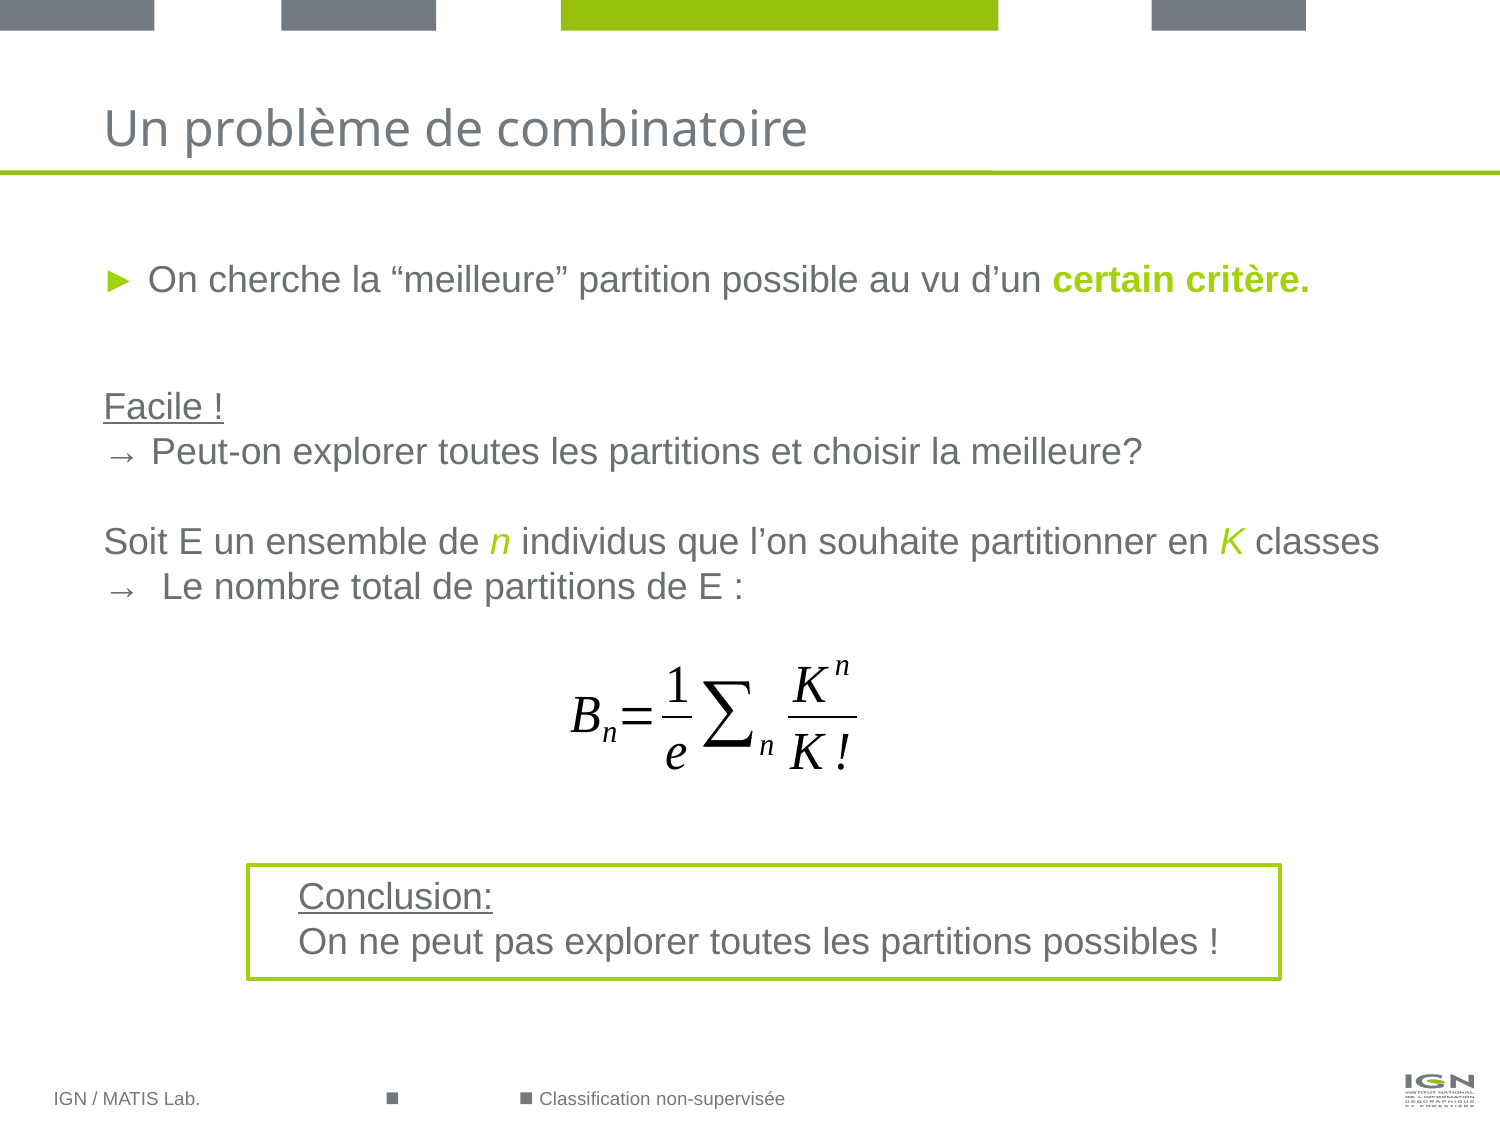

Un problème de combinatoire
► On cherche la “meilleure” partition possible au vu d’un certain critère.
Facile !
→ Peut-on explorer toutes les partitions et choisir la meilleure?
Soit E un ensemble de n individus que l’on souhaite partitionner en K classes
→ Le nombre total de partitions de E :
Conclusion:
On ne peut pas explorer toutes les partitions possibles !
IGN / MATIS Lab.
Classification non-supervisée